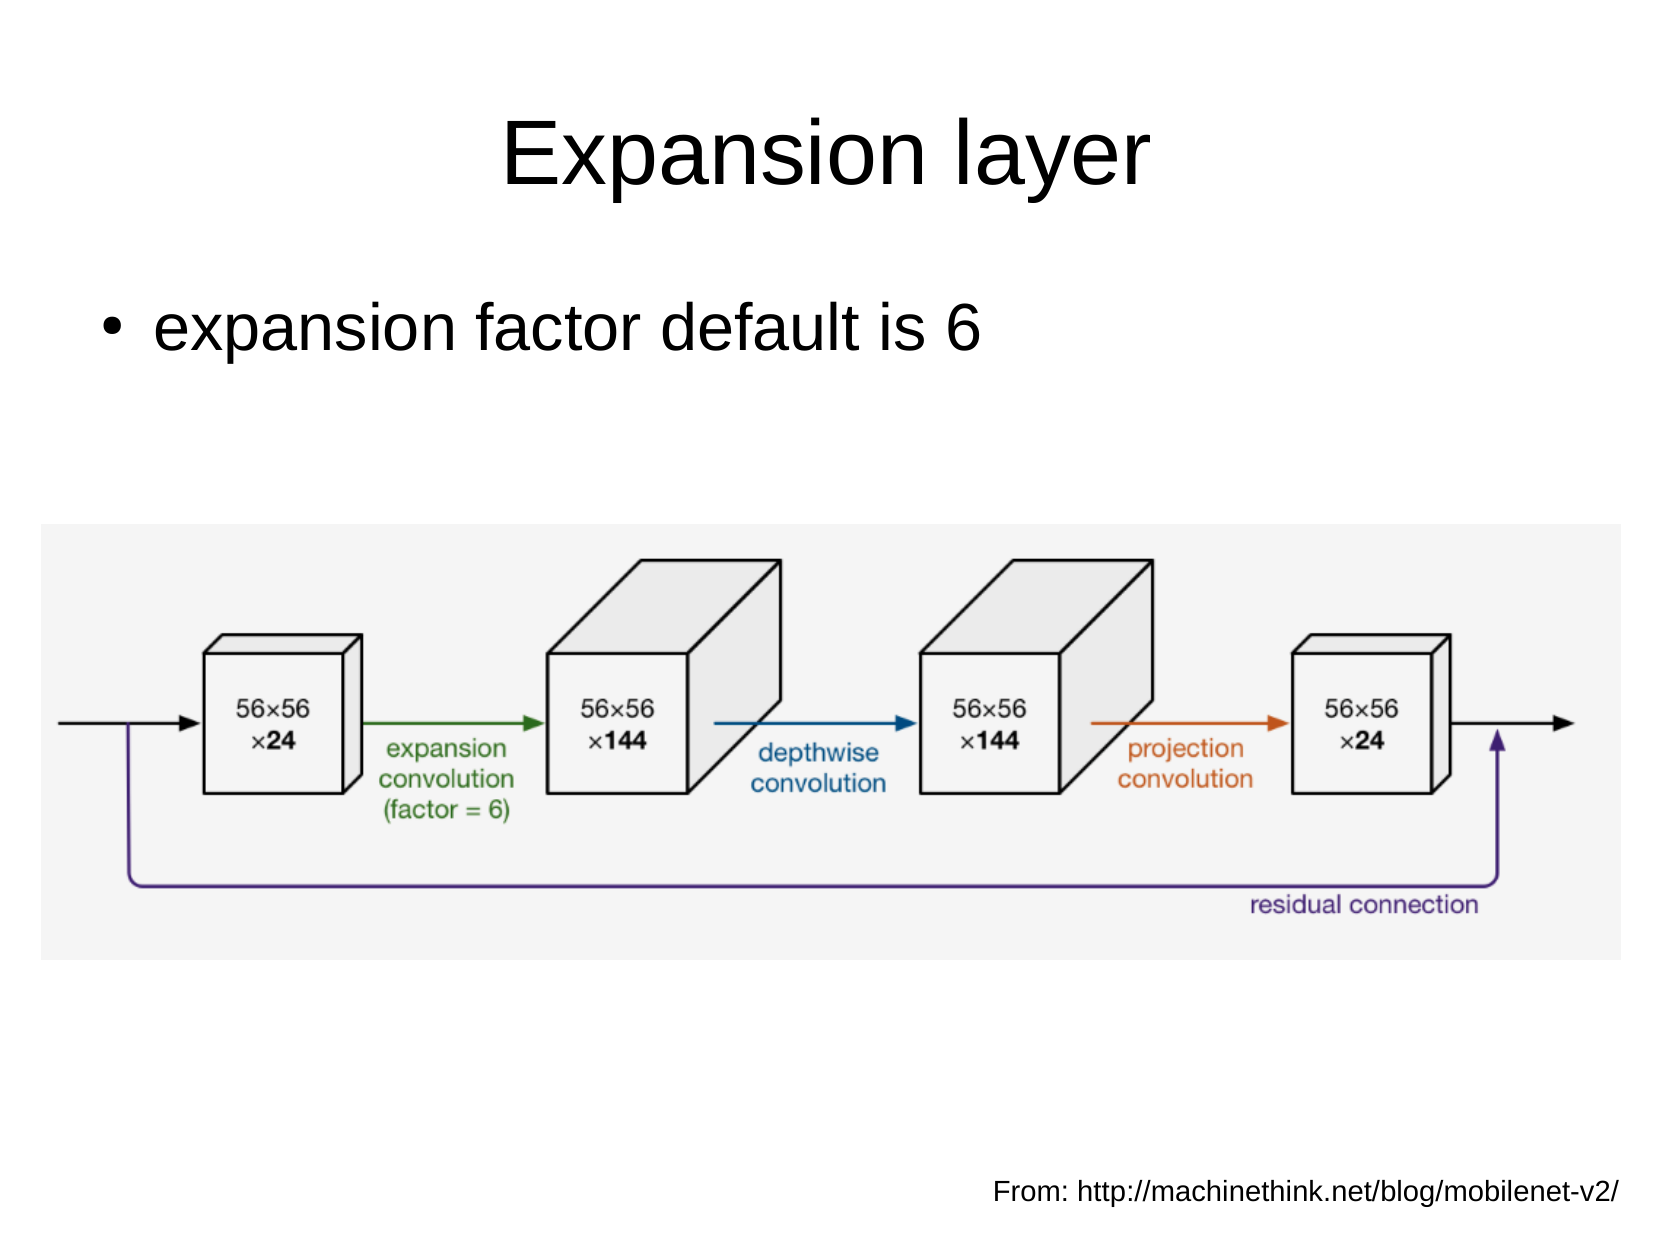

# Expansion layer
expansion factor default is 6
From: http://machinethink.net/blog/mobilenet-v2/